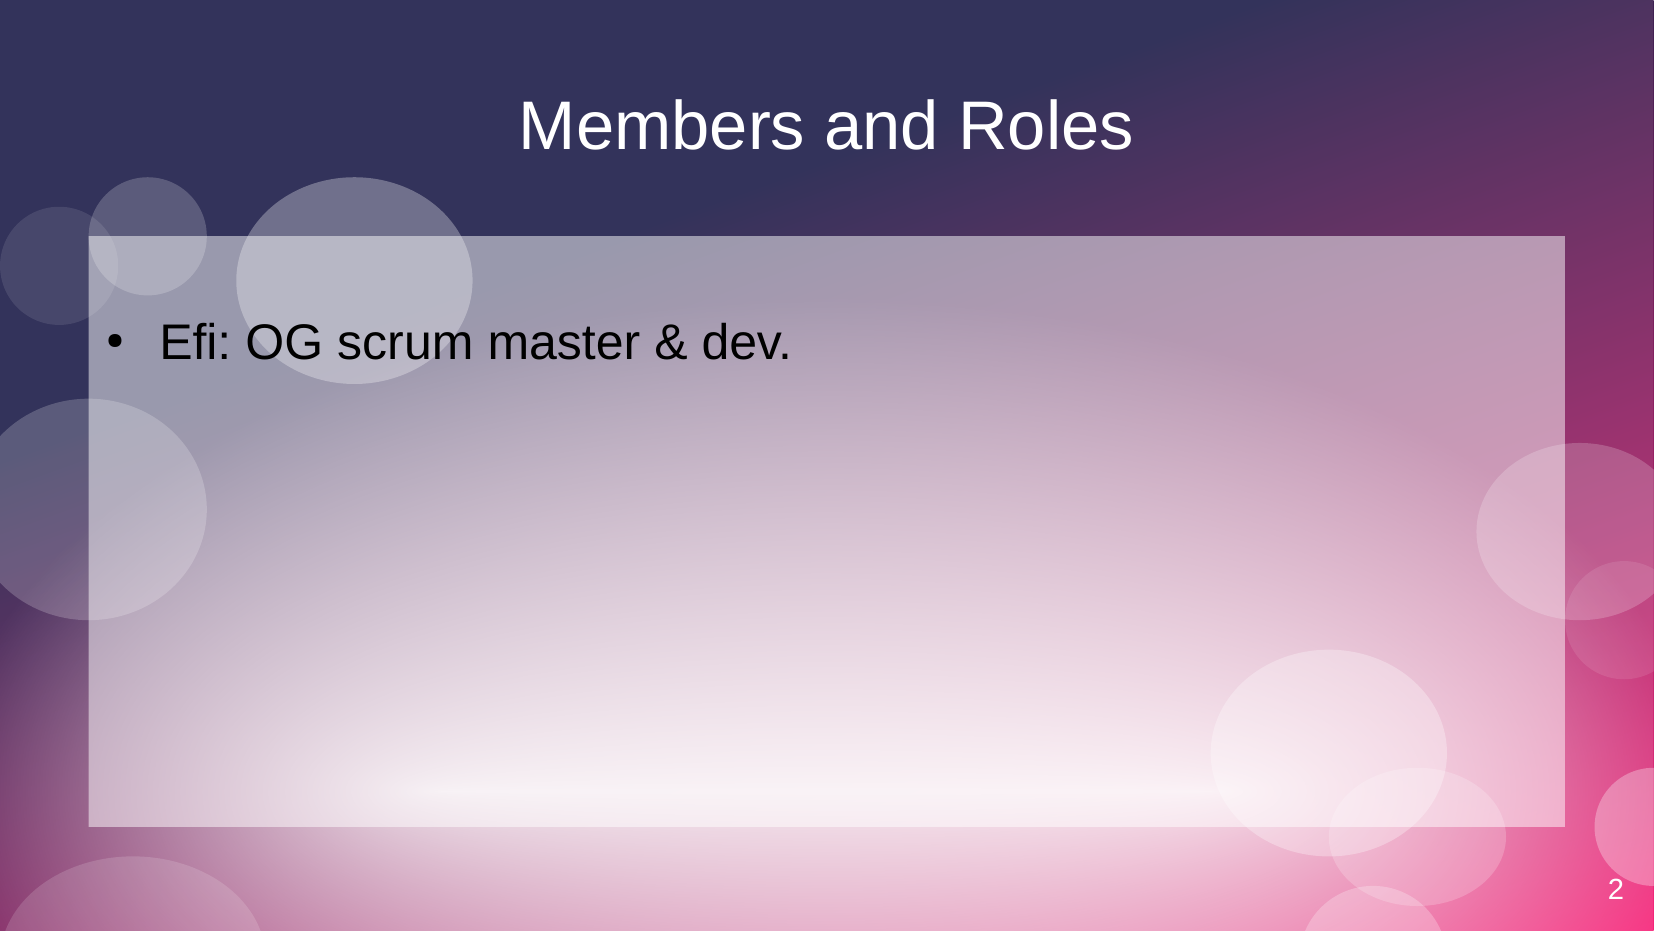

# Members and Roles
Efi: OG scrum master & dev.